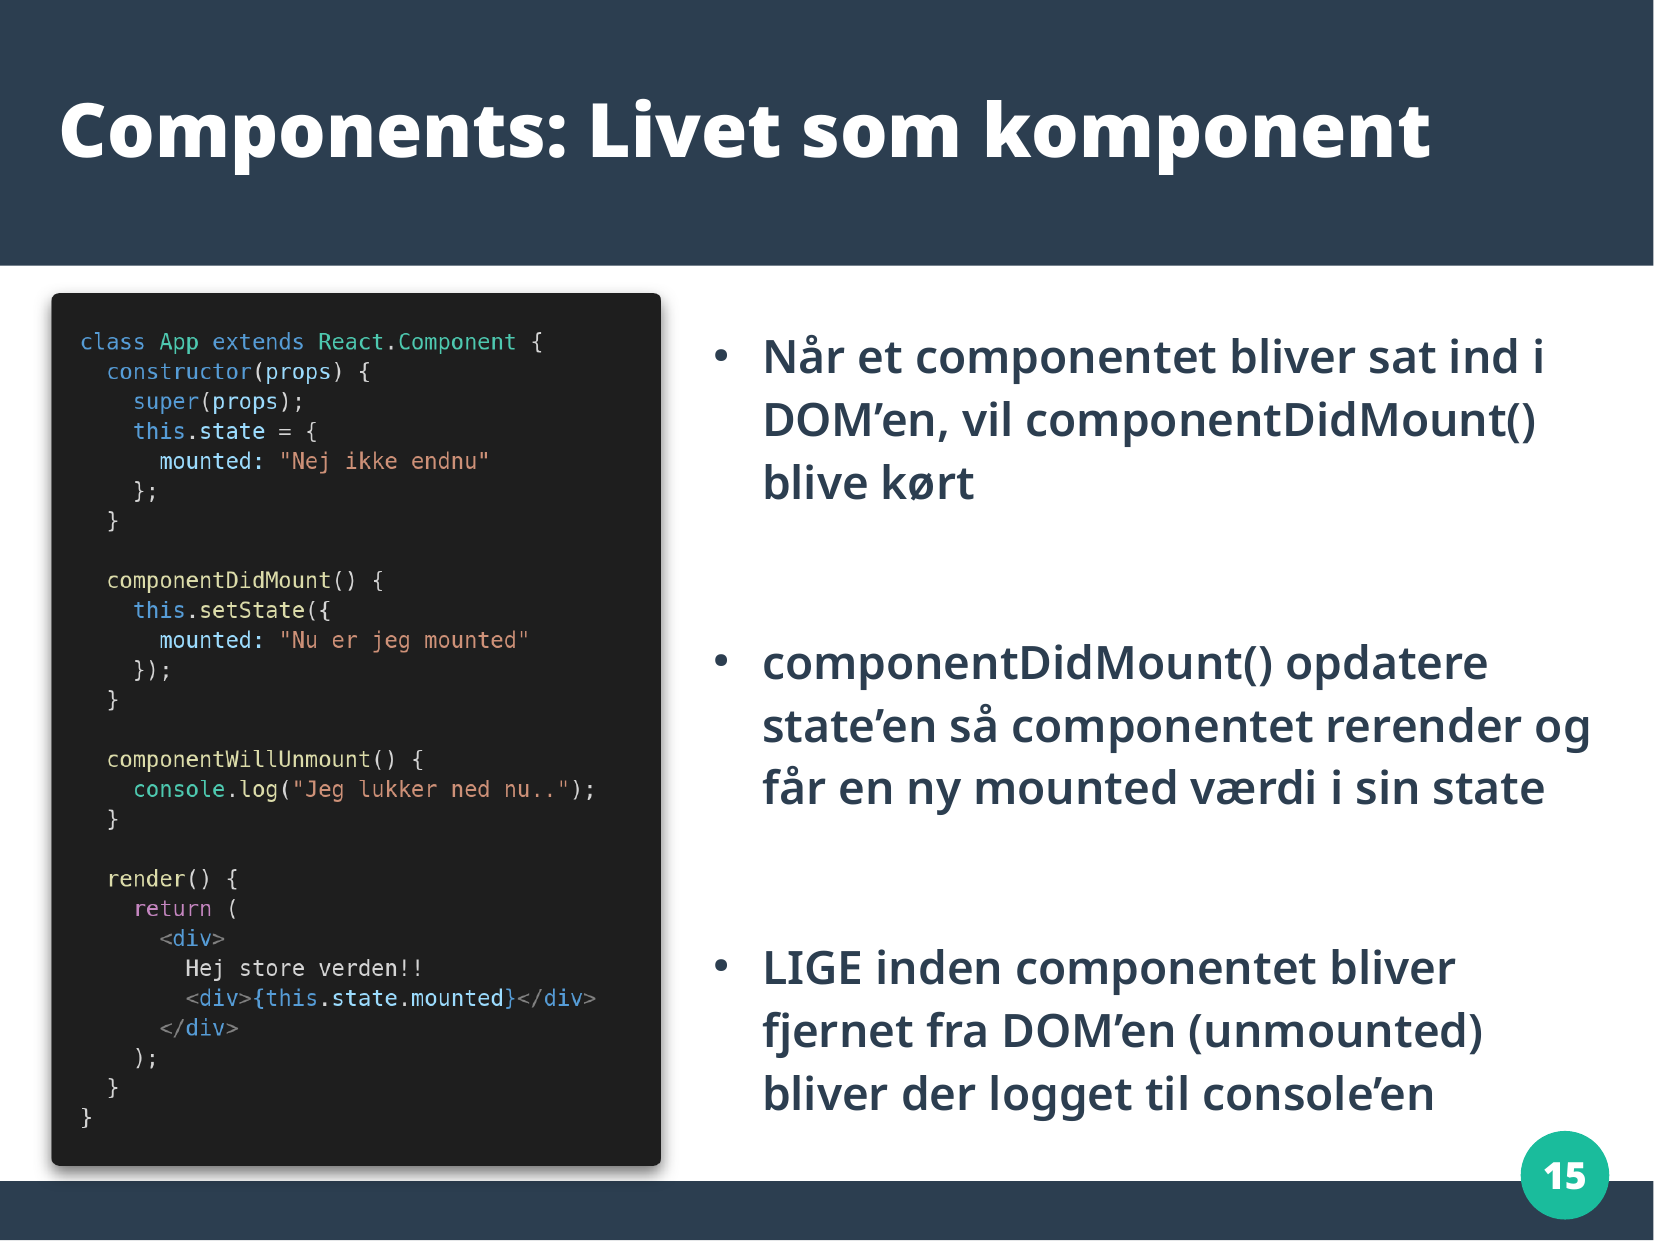

# Components: Livet som komponent
Når et componentet bliver sat ind i DOM’en, vil componentDidMount() blive kørt
componentDidMount() opdatere state’en så componentet rerender og får en ny mounted værdi i sin state
LIGE inden componentet bliver fjernet fra DOM’en (unmounted) bliver der logget til console’en
15